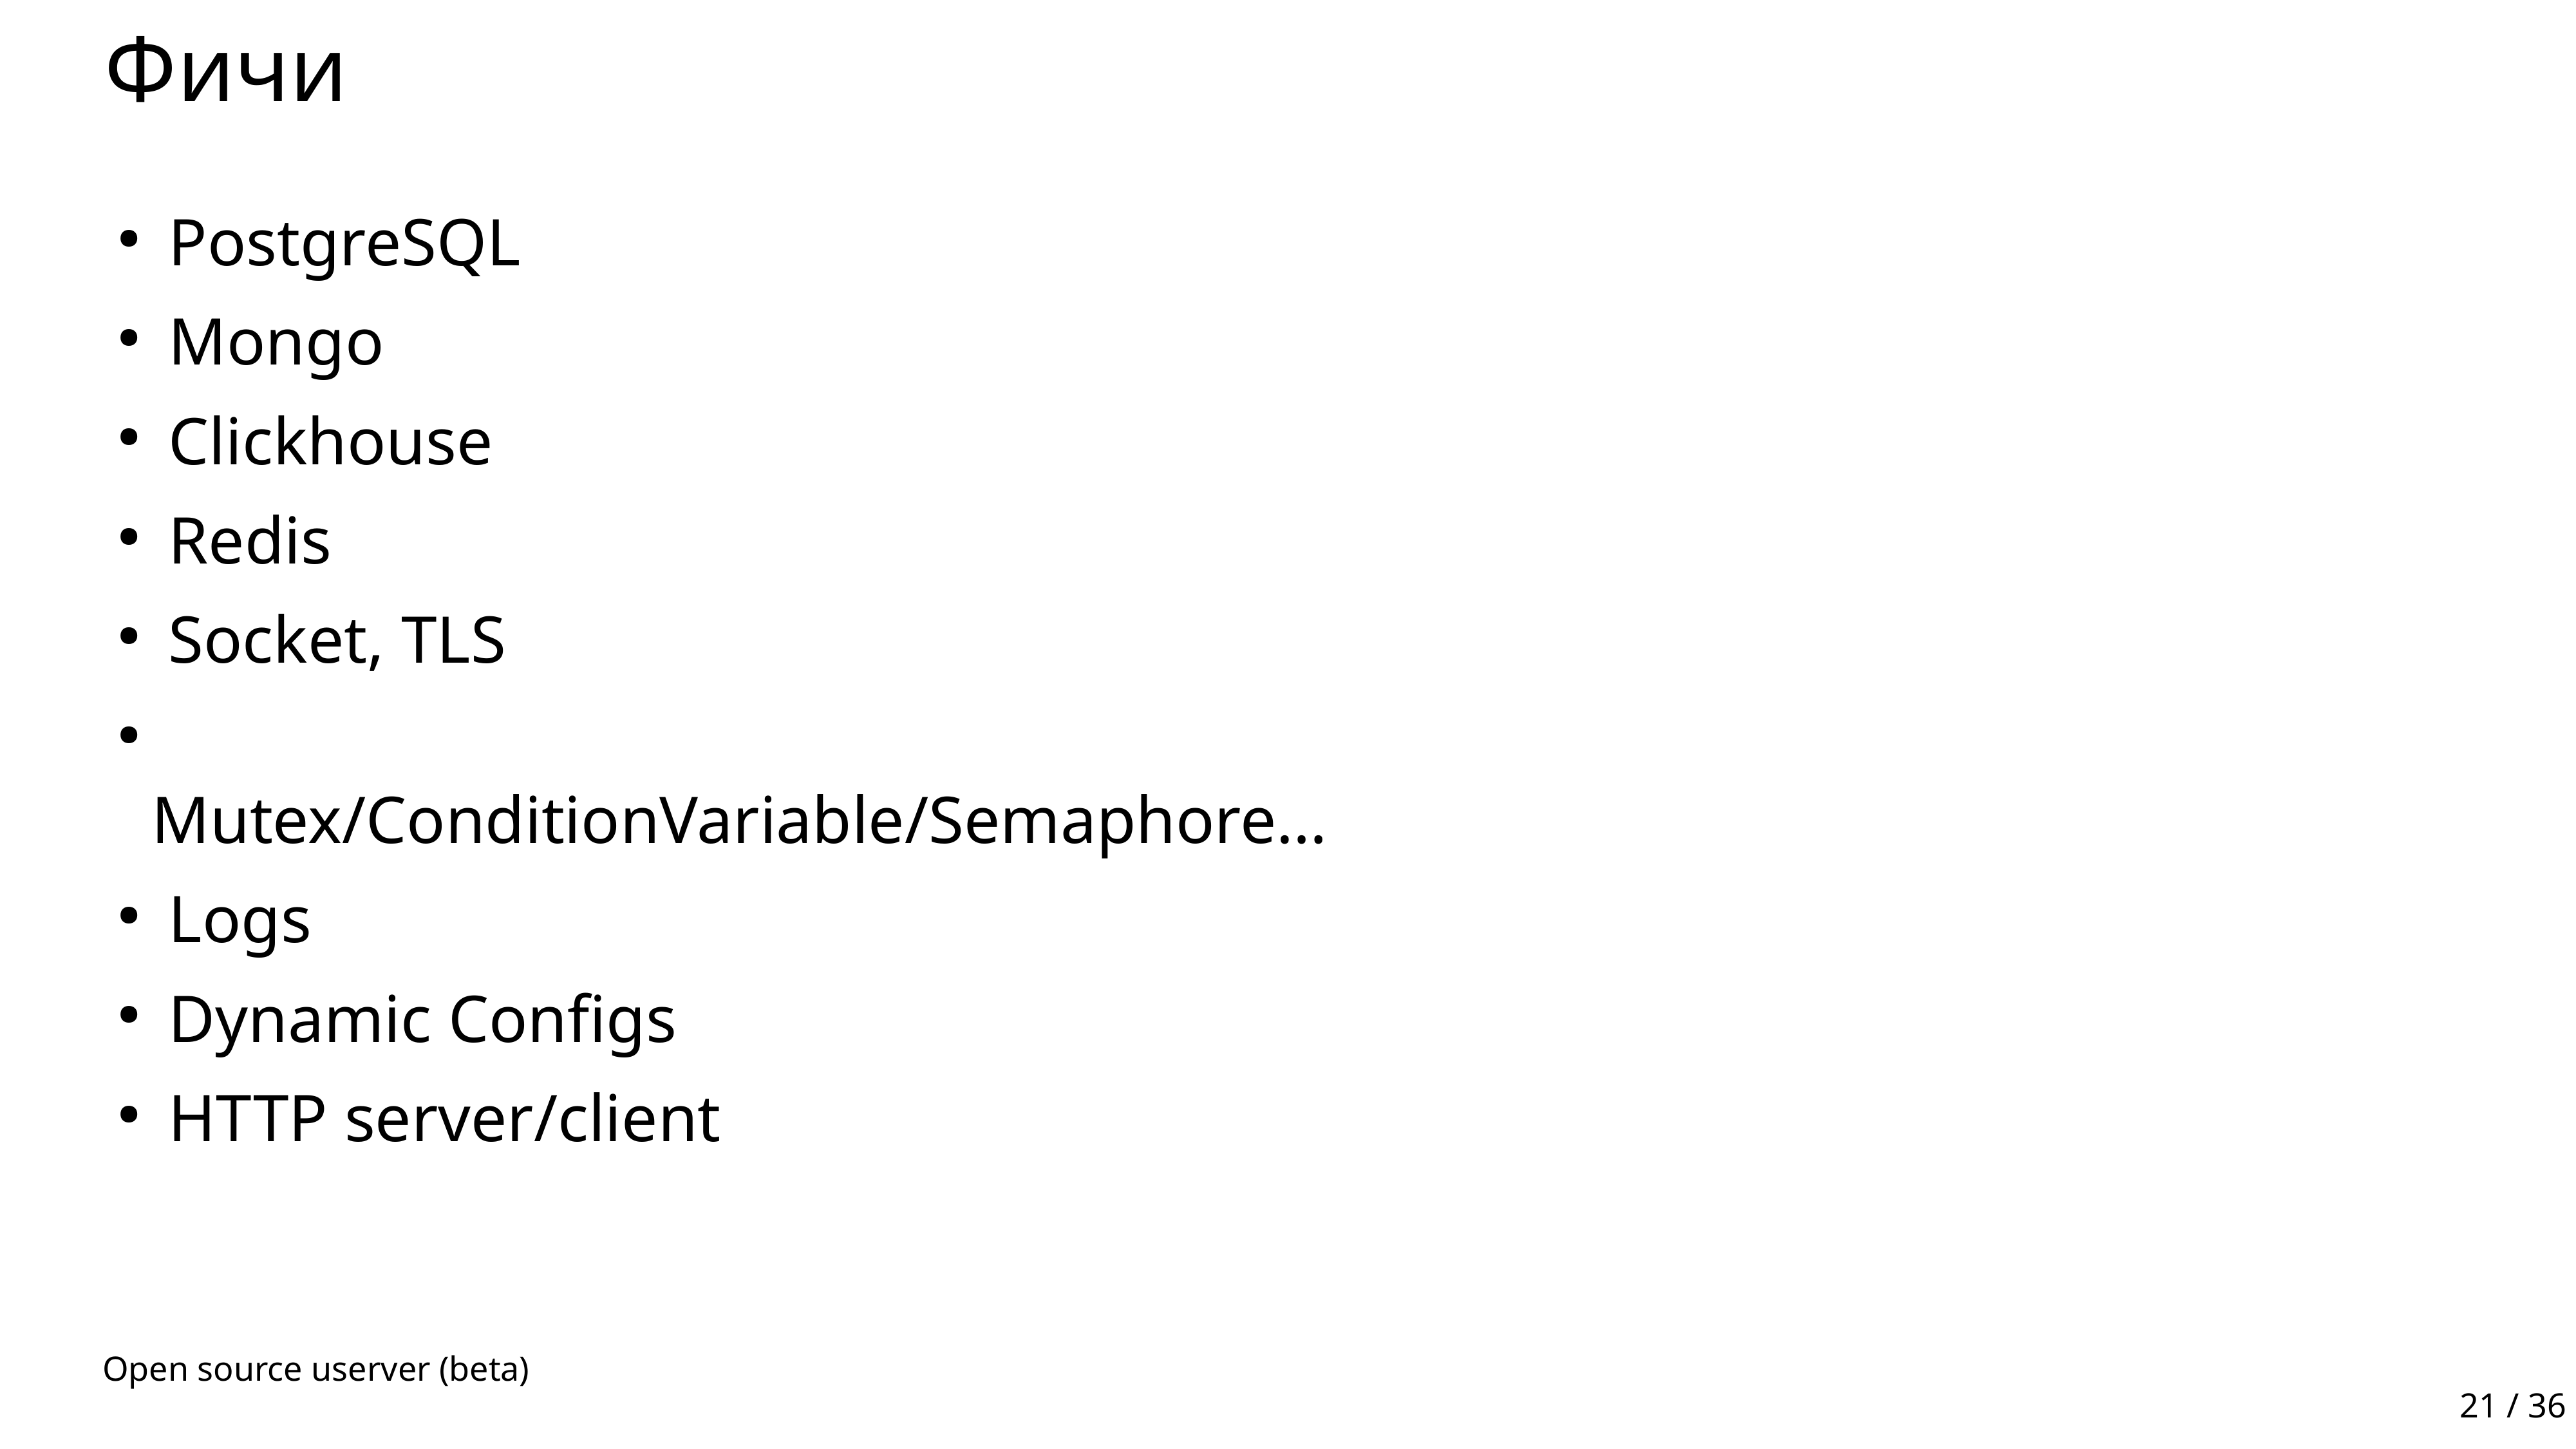

Фичи
# PostgreSQL
 Mongo
 Clickhouse
 Redis
 Socket, TLS
 Mutex/ConditionVariable/Semaphore…
 Logs
 Dynamic Configs
 HTTP server/client
Open source userver (beta)